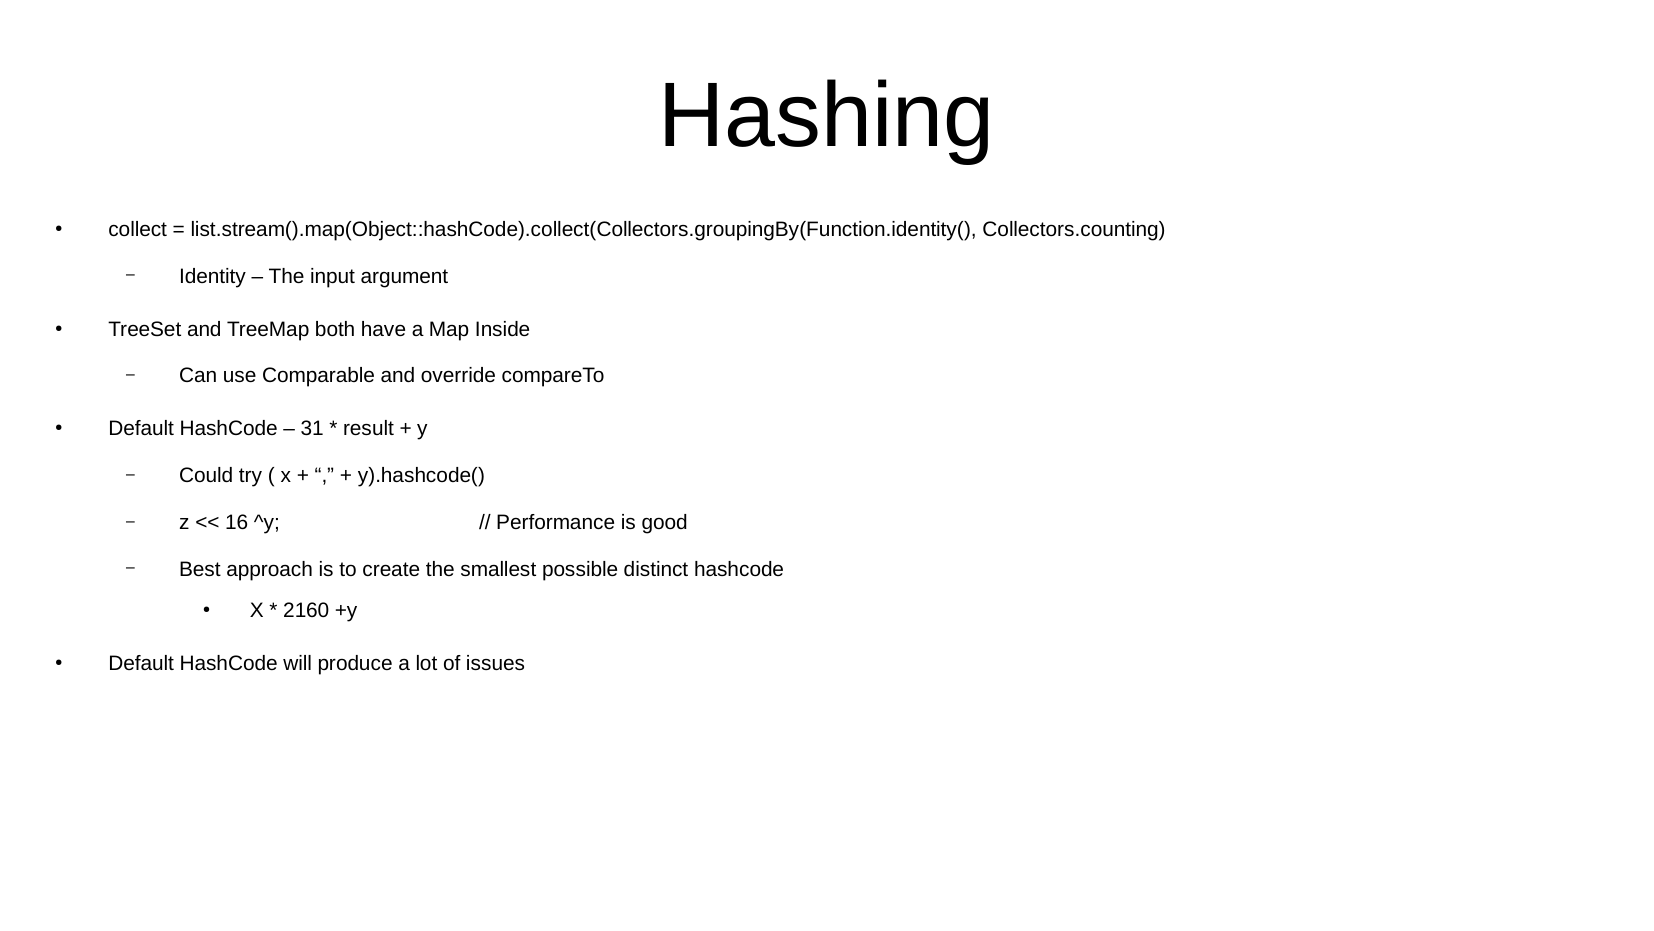

# Hashing
collect = list.stream().map(Object::hashCode).collect(Collectors.groupingBy(Function.identity(), Collectors.counting)
Identity – The input argument
TreeSet and TreeMap both have a Map Inside
Can use Comparable and override compareTo
Default HashCode – 31 * result + y
Could try ( x + “,” + y).hashcode()
z << 16 ^y;			// Performance is good
Best approach is to create the smallest possible distinct hashcode
X * 2160 +y
Default HashCode will produce a lot of issues